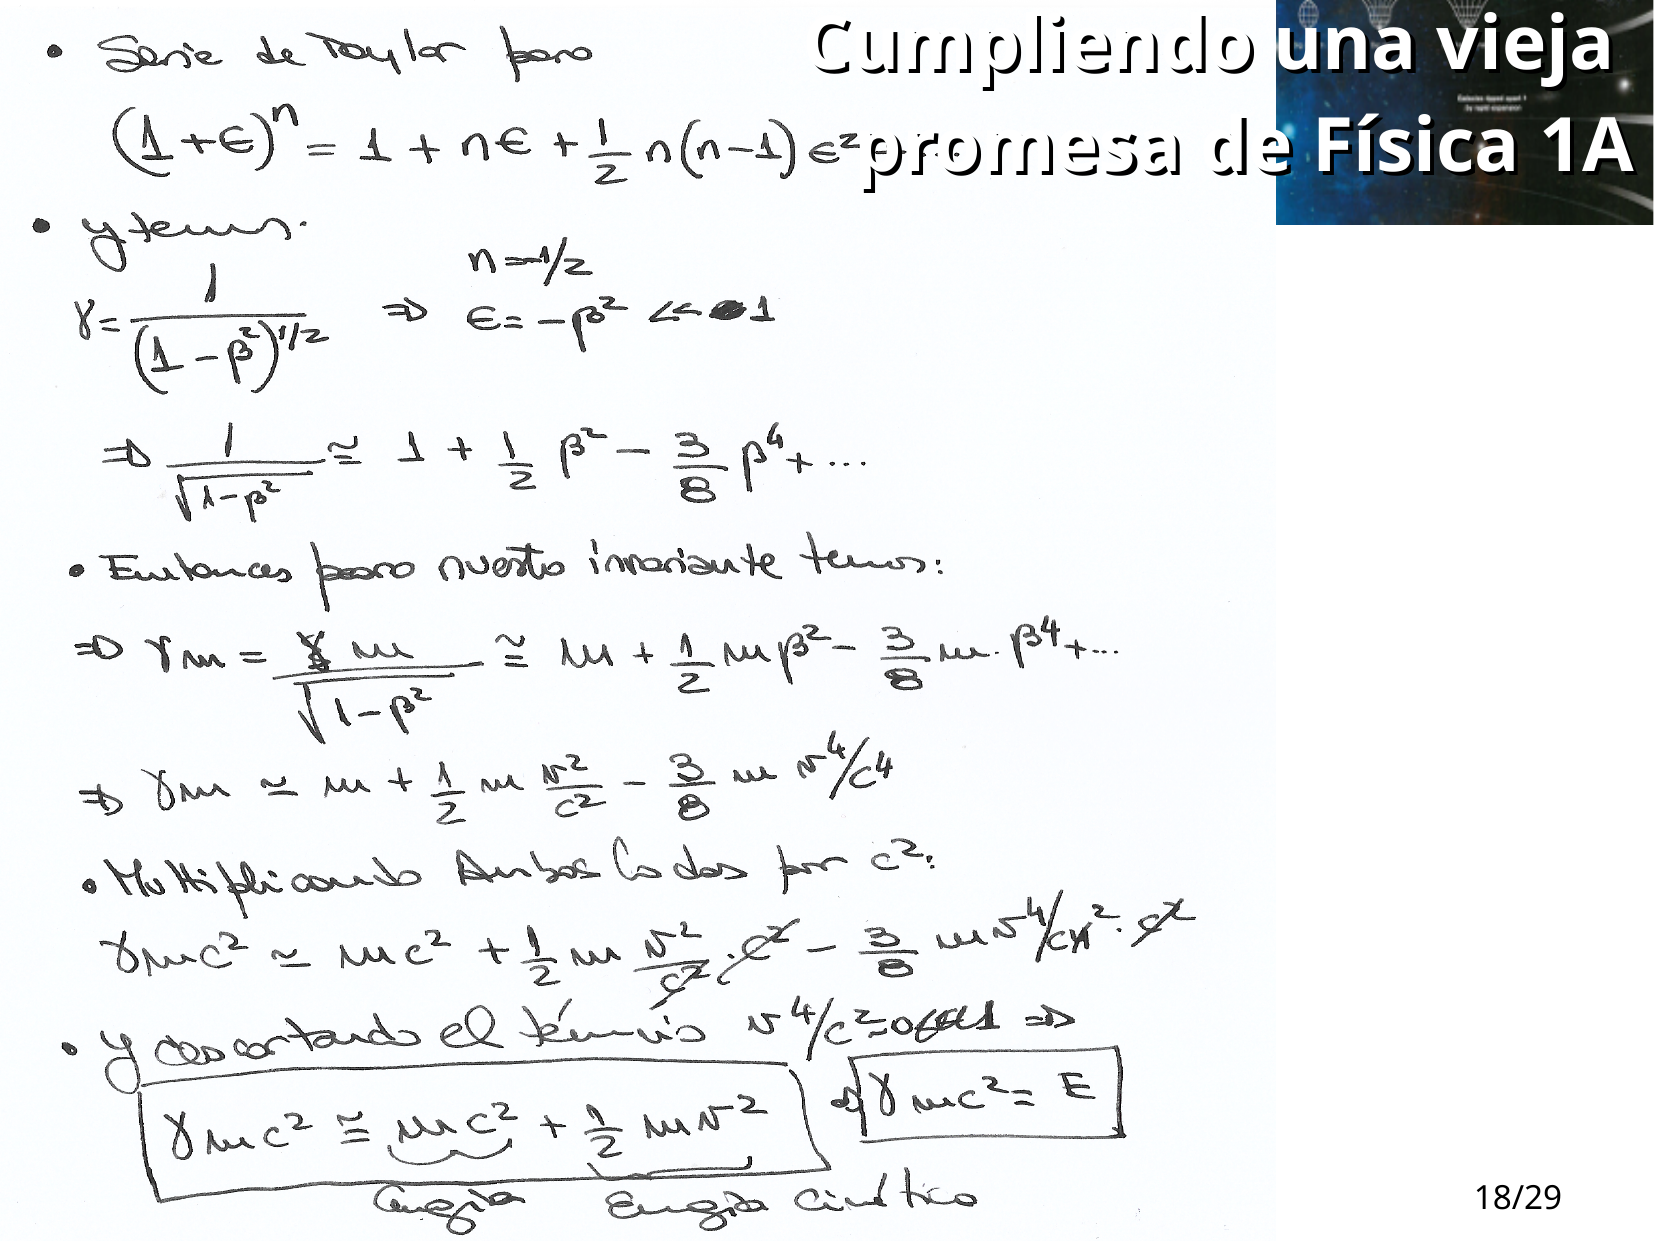

# Cumpliendo una vieja promesa de Física 1A
Sep 05, 2018
Asorey IPAC 2018 U01C03 03/16
18